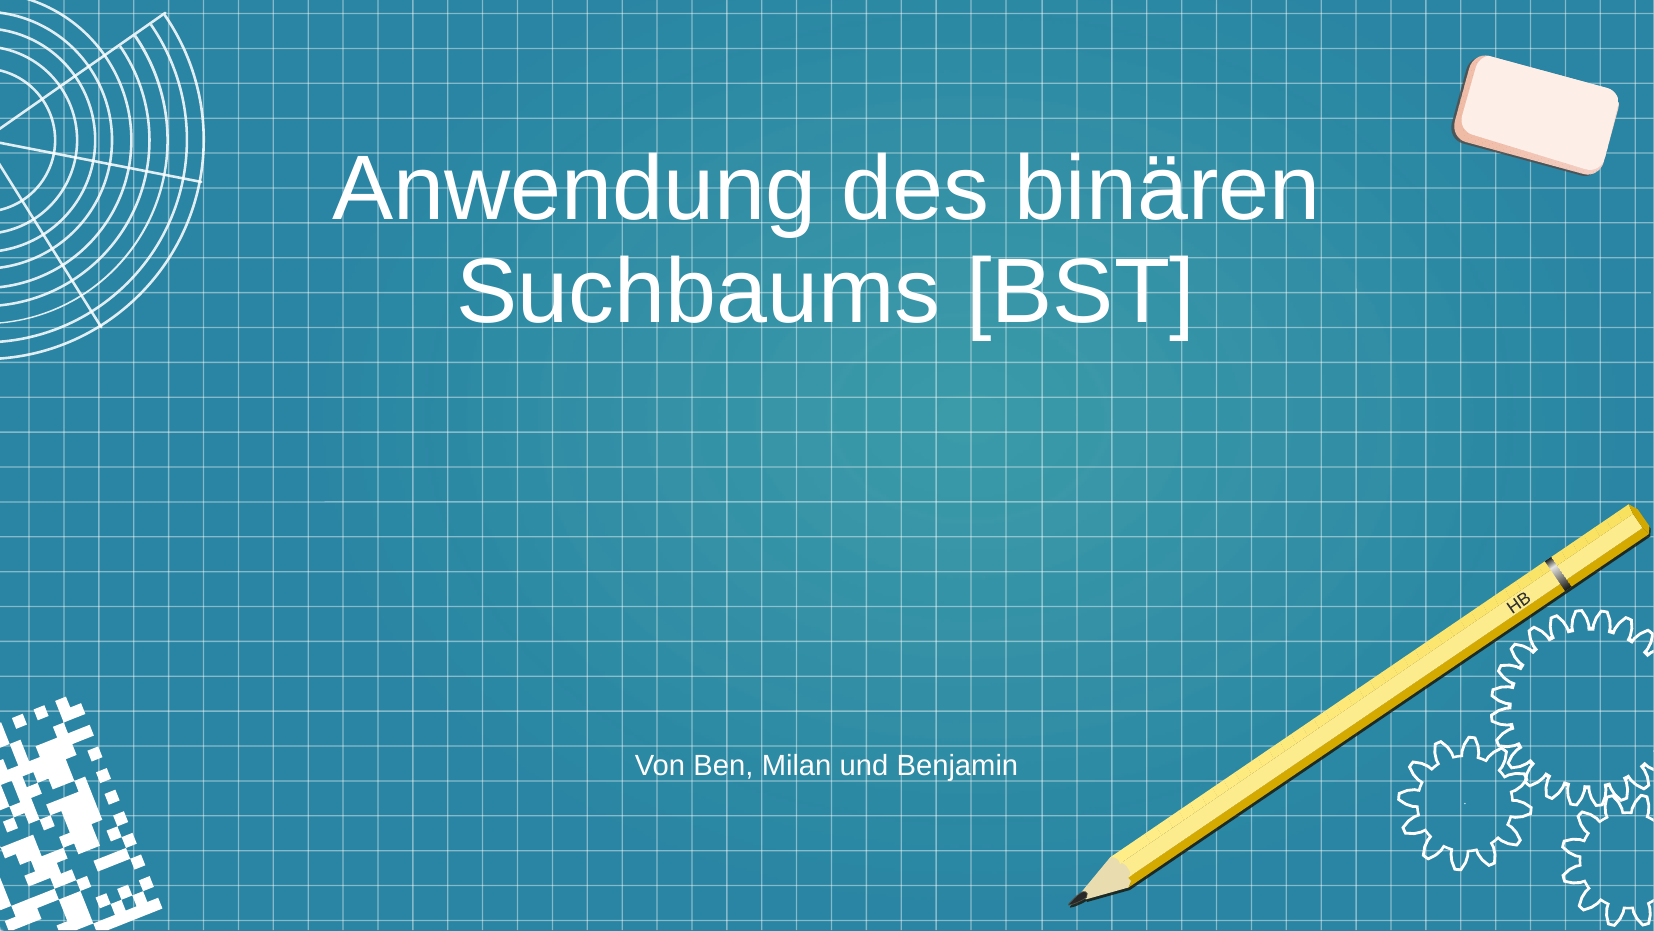

# Anwendung des binären Suchbaums [BST]
Von Ben, Milan und Benjamin